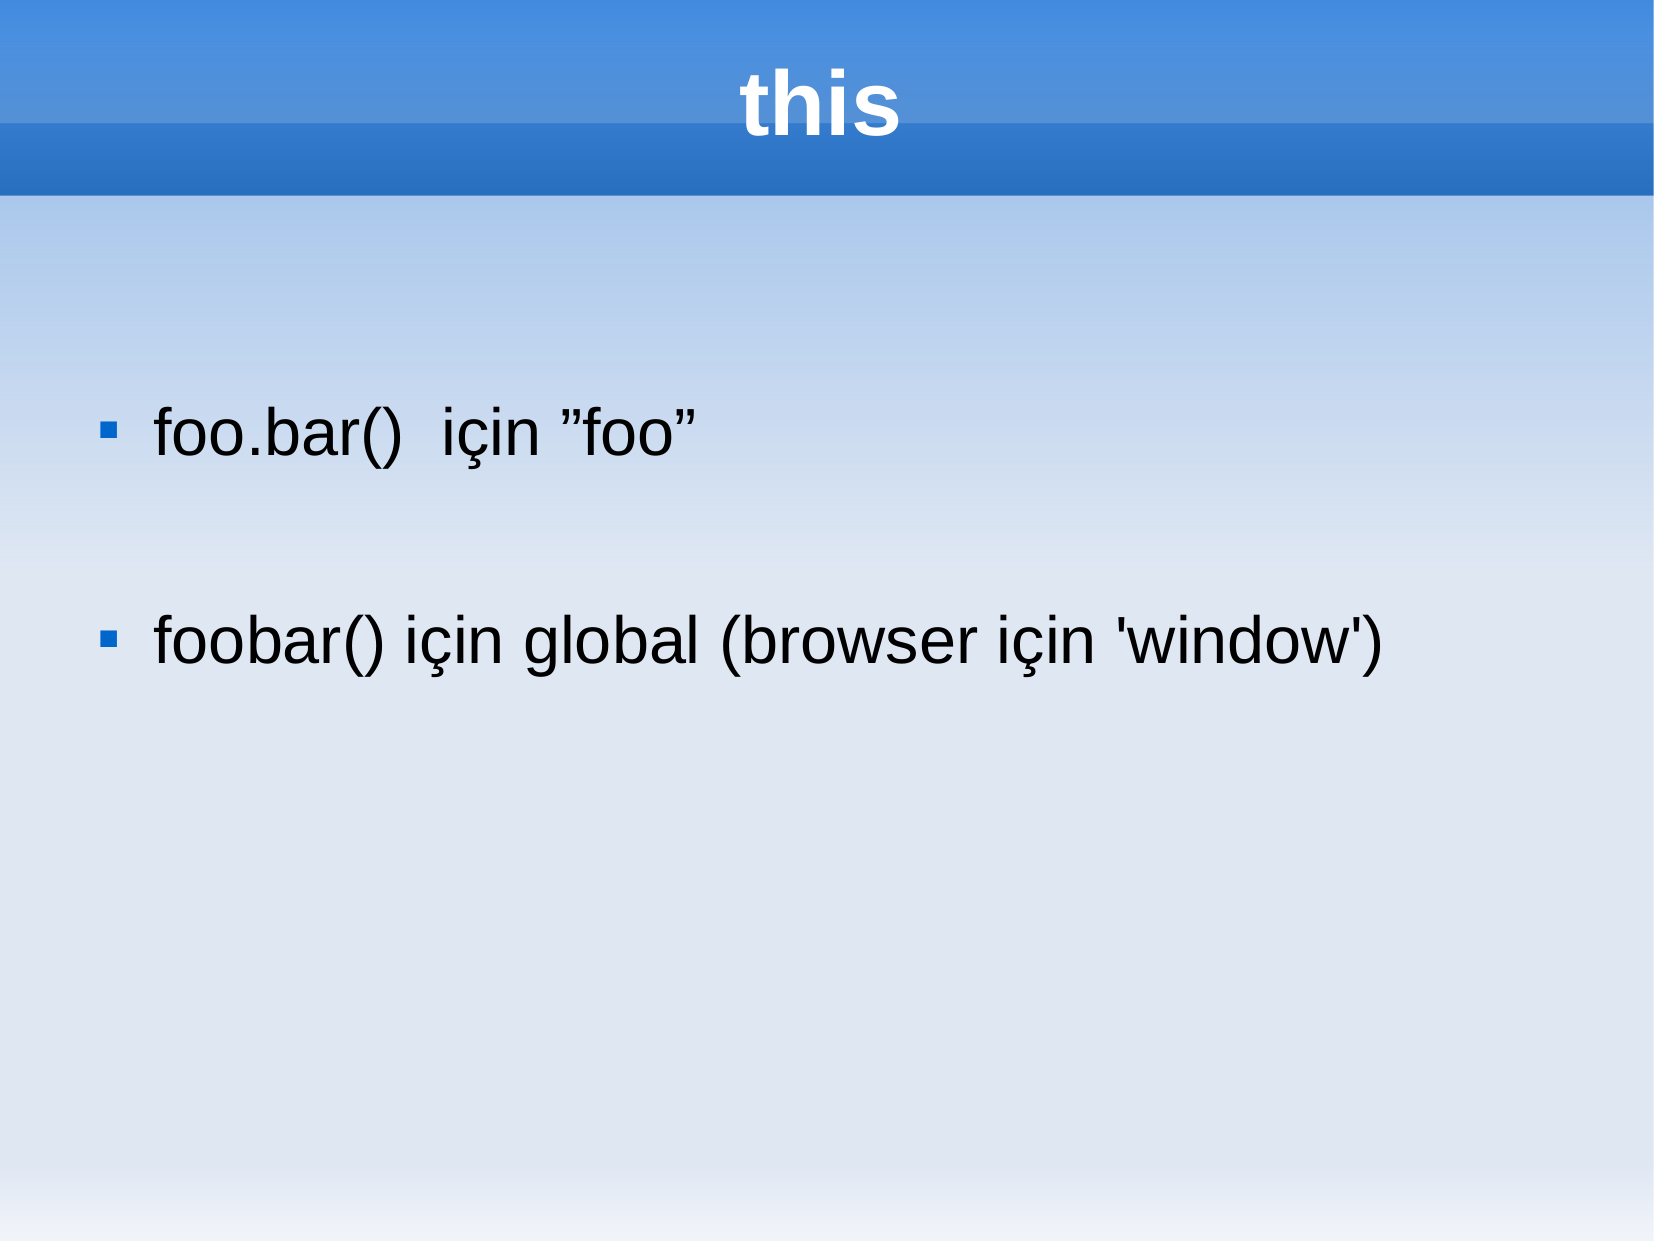

# this
foo.bar() için ”foo”
foobar() için global (browser için 'window')